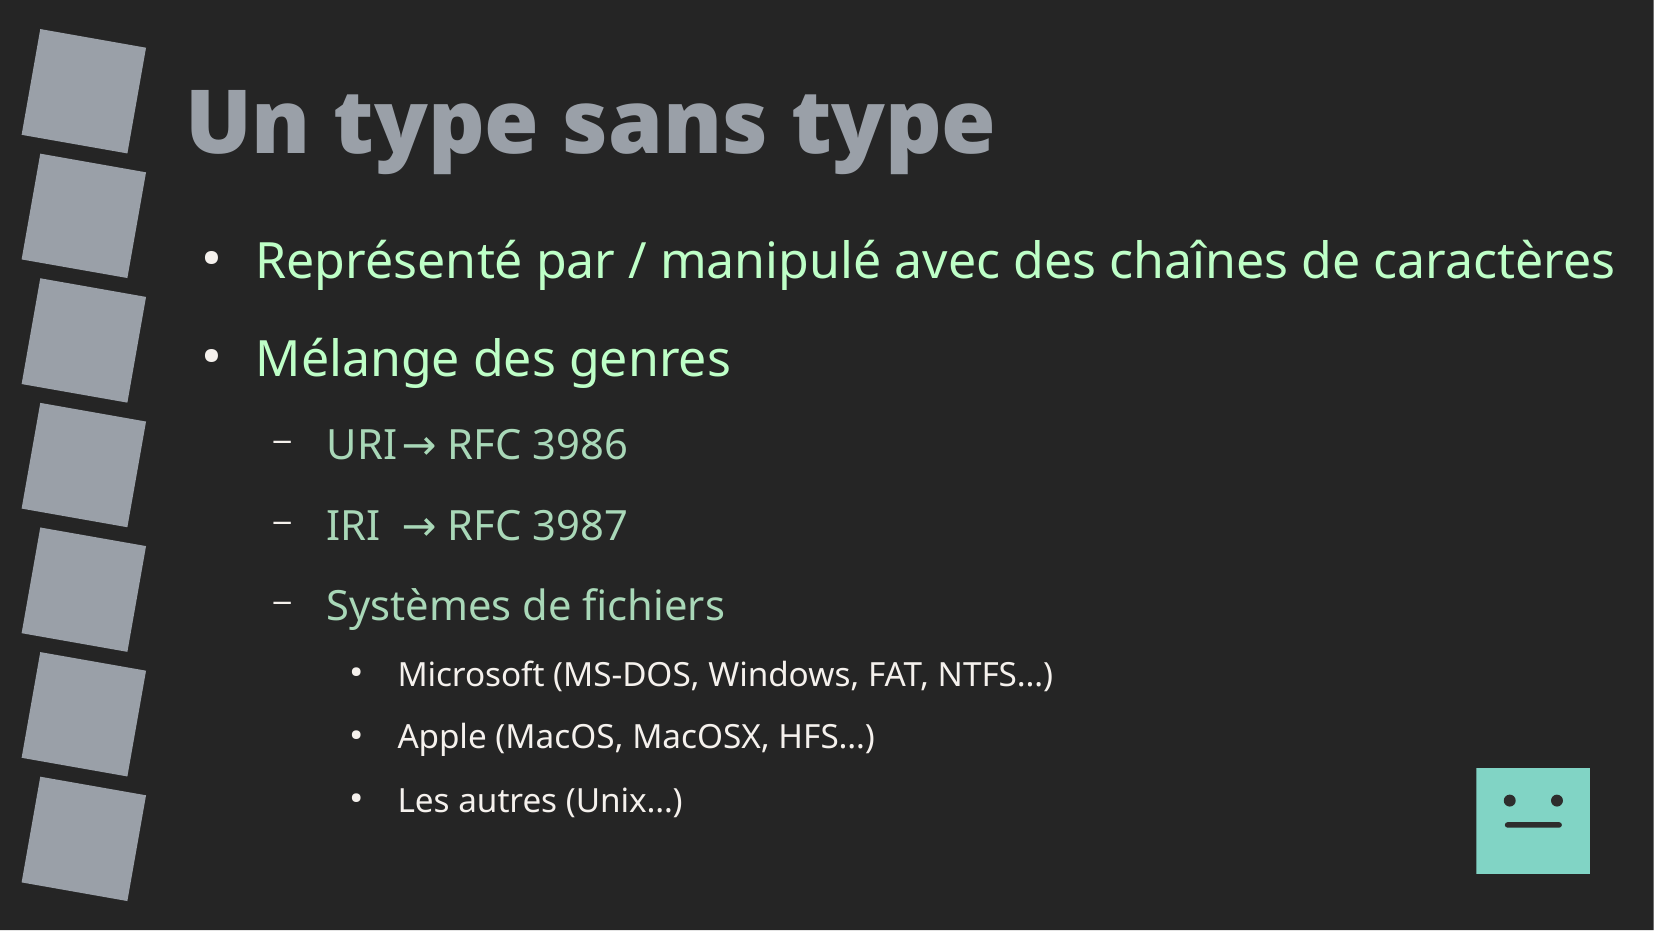

# Un type sans type
Représenté par / manipulé avec des chaînes de caractères
Mélange des genres
URI	→ RFC 3986
IRI	→ RFC 3987
Systèmes de fichiers
Microsoft (MS-DOS, Windows, FAT, NTFS…)
Apple (MacOS, MacOSX, HFS…)
Les autres (Unix…)